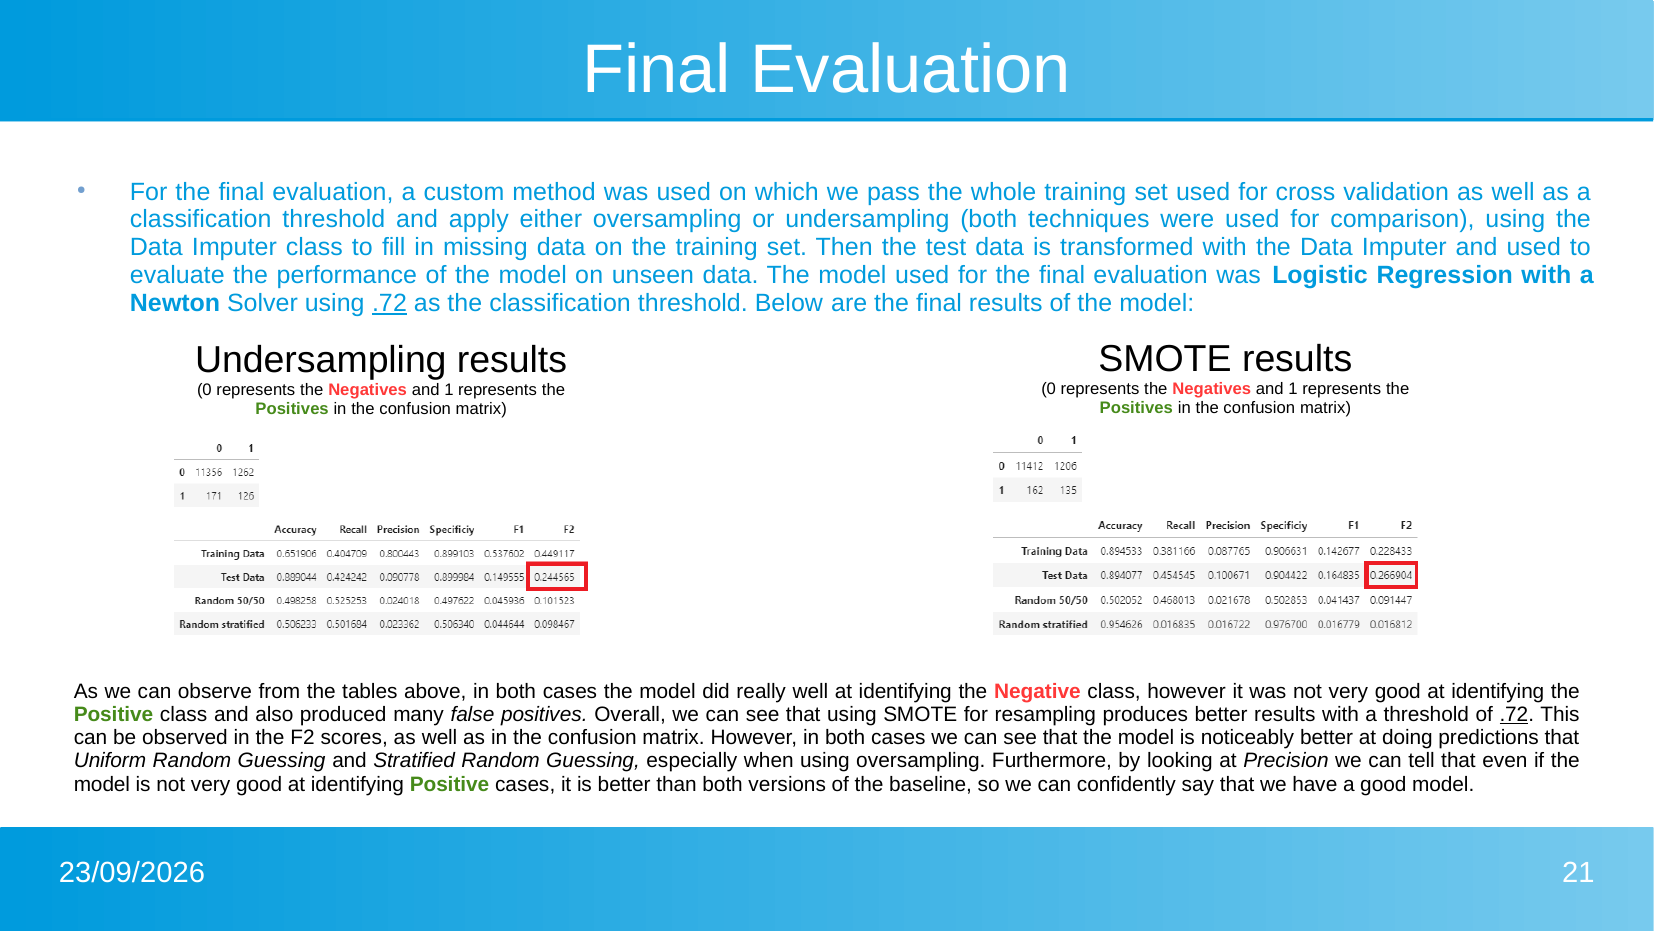

# Final Evaluation
For the final evaluation, a custom method was used on which we pass the whole training set used for cross validation as well as a classification threshold and apply either oversampling or undersampling (both techniques were used for comparison), using the Data Imputer class to fill in missing data on the training set. Then the test data is transformed with the Data Imputer and used to evaluate the performance of the model on unseen data. The model used for the final evaluation was Logistic Regression with a Newton Solver using .72 as the classification threshold. Below are the final results of the model:
SMOTE results
(0 represents the Negatives and 1 represents the Positives in the confusion matrix)
Undersampling results
(0 represents the Negatives and 1 represents the Positives in the confusion matrix)
As we can observe from the tables above, in both cases the model did really well at identifying the Negative class, however it was not very good at identifying the Positive class and also produced many false positives. Overall, we can see that using SMOTE for resampling produces better results with a threshold of .72. This can be observed in the F2 scores, as well as in the confusion matrix. However, in both cases we can see that the model is noticeably better at doing predictions that Uniform Random Guessing and Stratified Random Guessing, especially when using oversampling. Furthermore, by looking at Precision we can tell that even if the model is not very good at identifying Positive cases, it is better than both versions of the baseline, so we can confidently say that we have a good model.
21